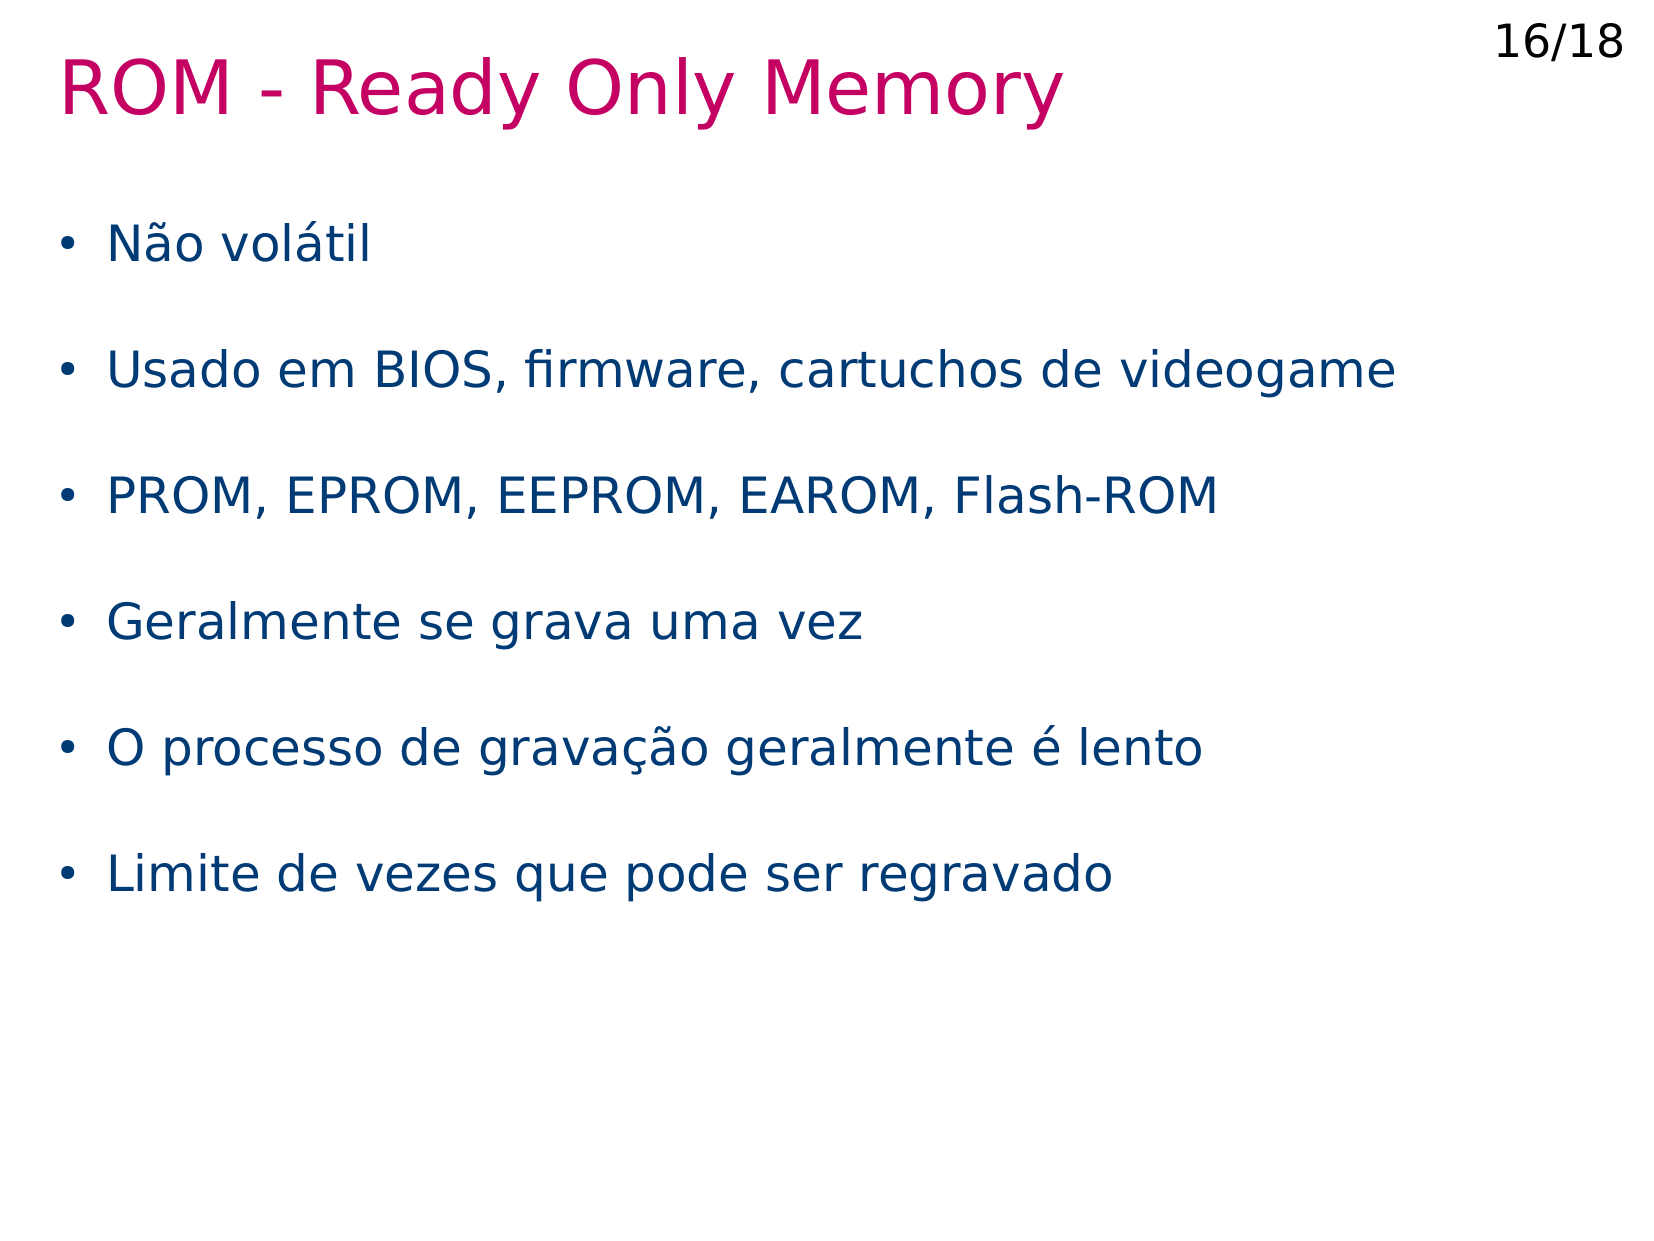

16
# ROM - Ready Only Memory
Não volátil
Usado em BIOS, firmware, cartuchos de videogame
PROM, EPROM, EEPROM, EAROM, Flash-ROM
Geralmente se grava uma vez
O processo de gravação geralmente é lento
Limite de vezes que pode ser regravado